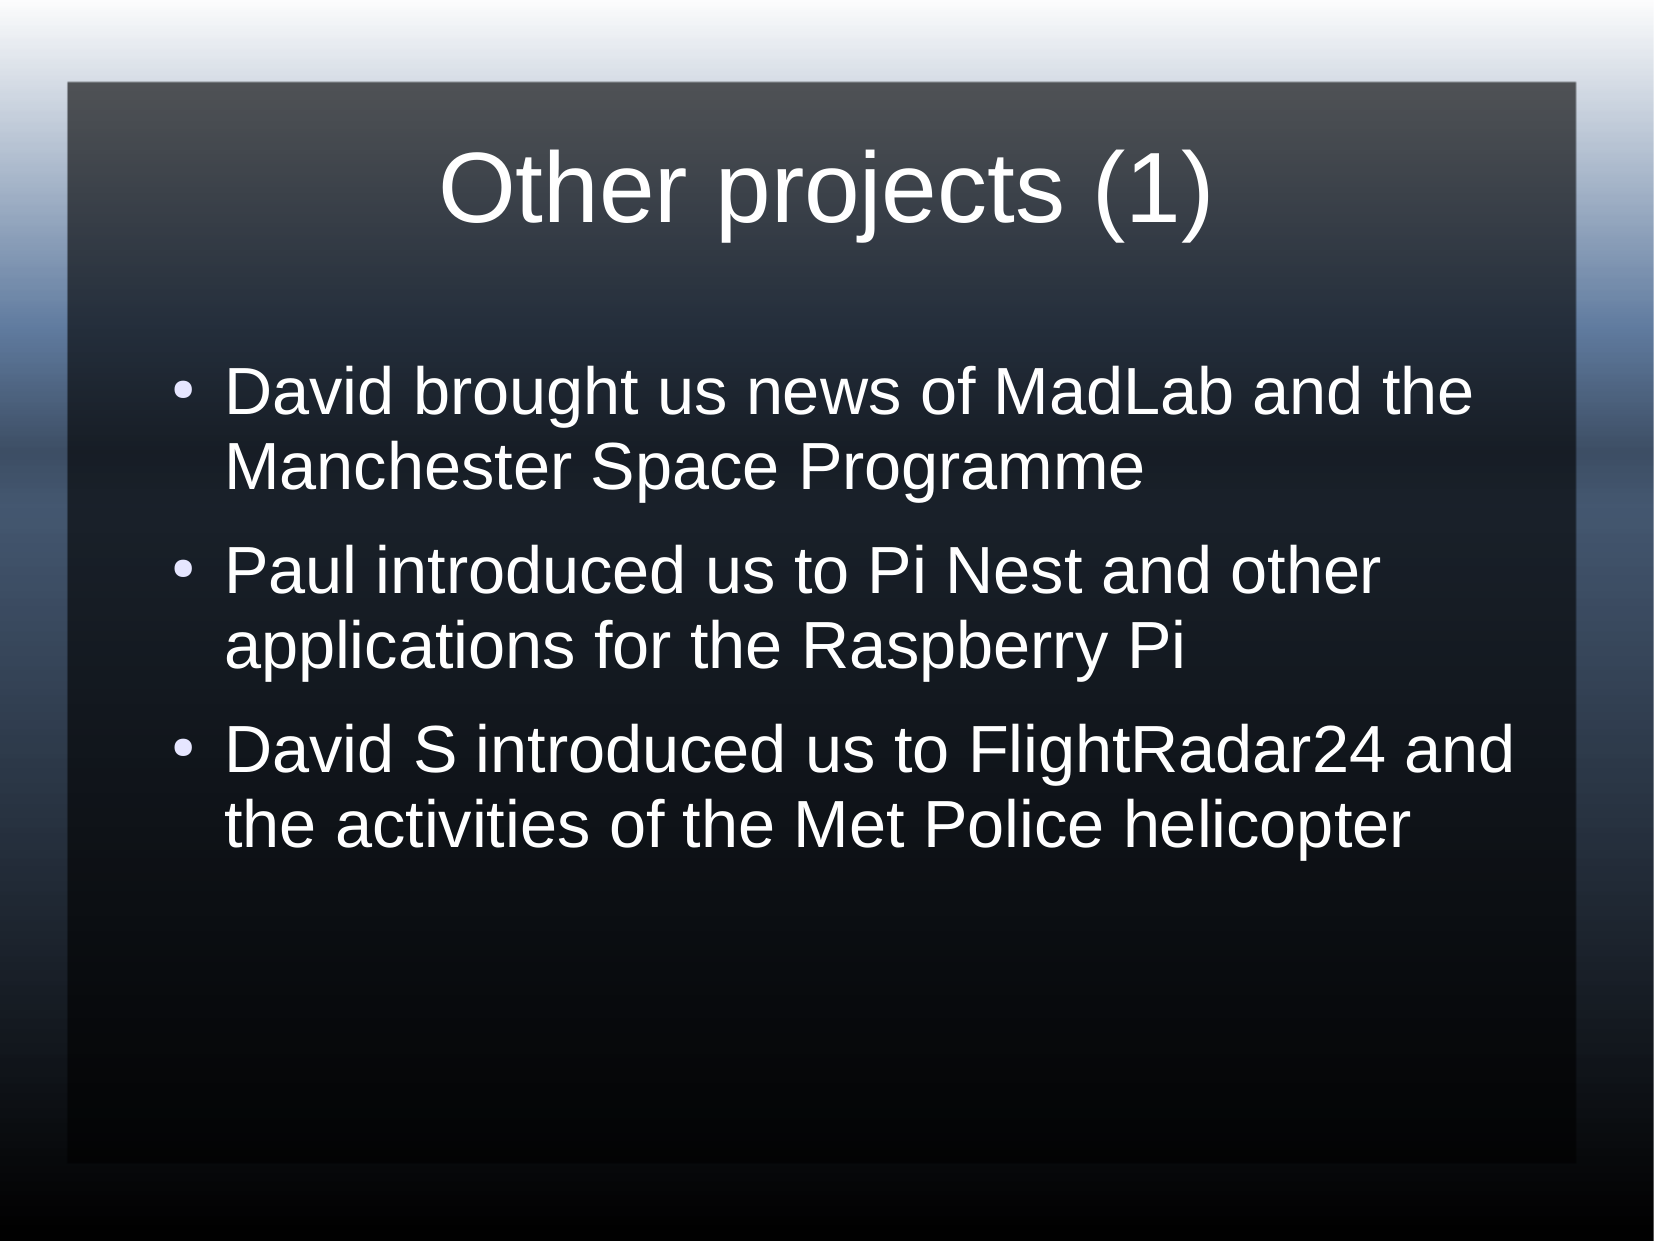

# Other projects (1)
David brought us news of MadLab and the Manchester Space Programme
Paul introduced us to Pi Nest and other applications for the Raspberry Pi
David S introduced us to FlightRadar24 and the activities of the Met Police helicopter